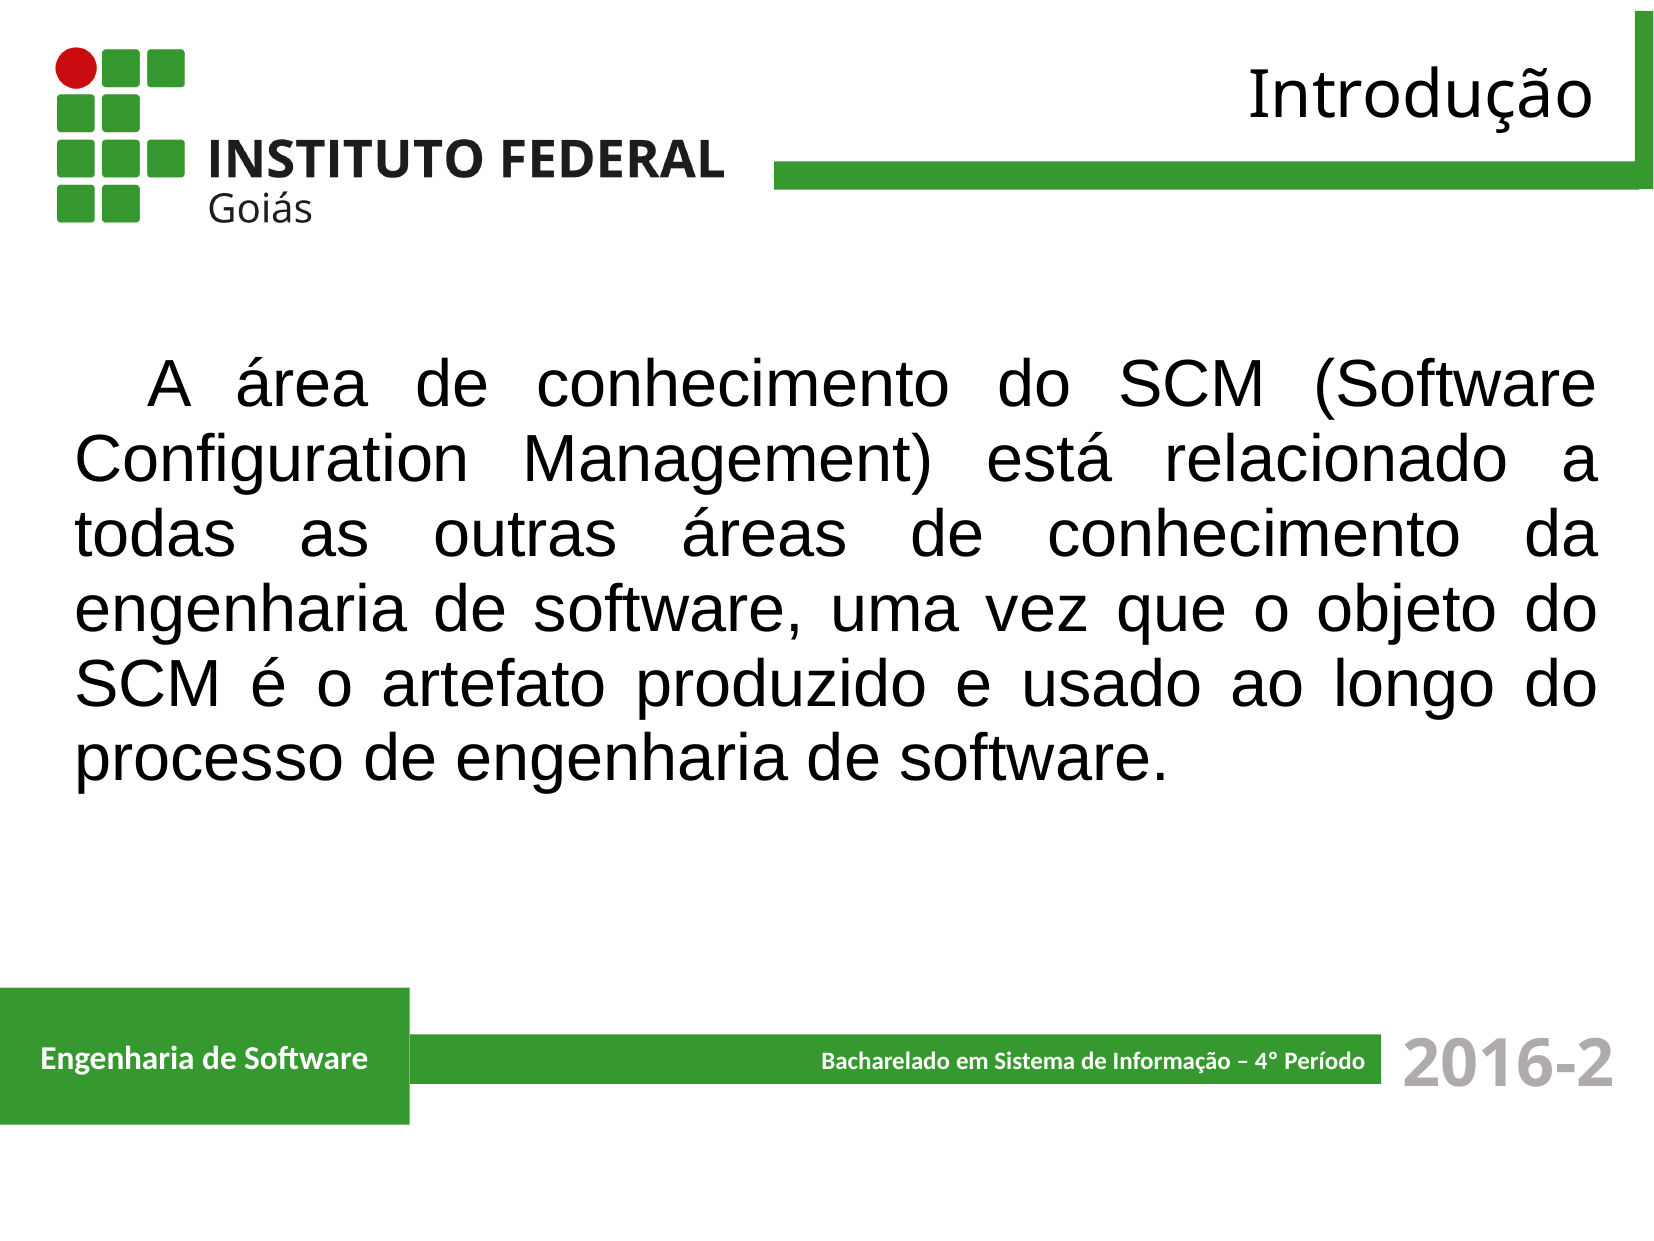

Introdução
	A área de conhecimento do SCM (Software Configuration Management) está relacionado a todas as outras áreas de conhecimento da engenharia de software, uma vez que o objeto do SCM é o artefato produzido e usado ao longo do processo de engenharia de software.
Engenharia de Software
2016-2
Bacharelado em Sistema de Informação – 4º Período